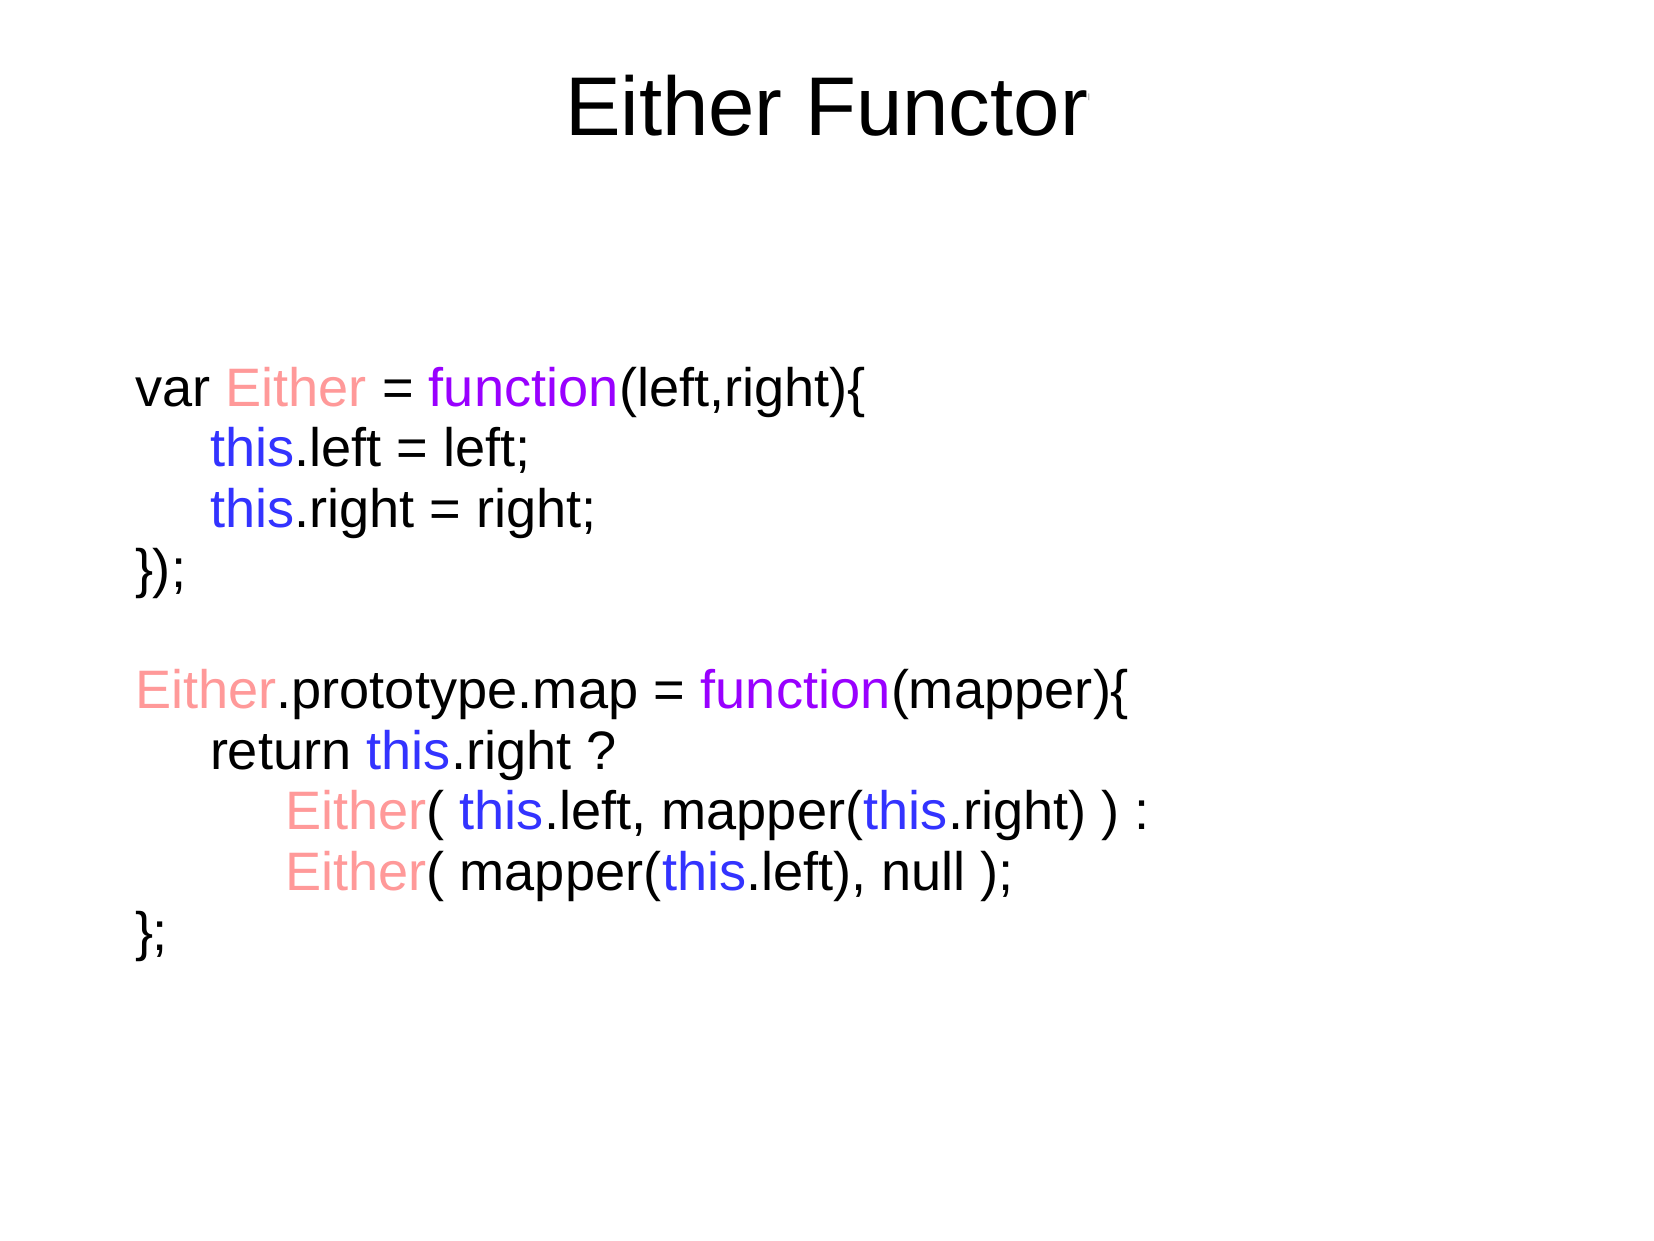

# Either Functor
var Either = function(left,right){
 	this.left = left;
 	this.right = right;
});
Either.prototype.map = function(mapper){
 	return this.right ?
 	Either( this.left, mapper(this.right) ) :
 	Either( mapper(this.left), null );
};